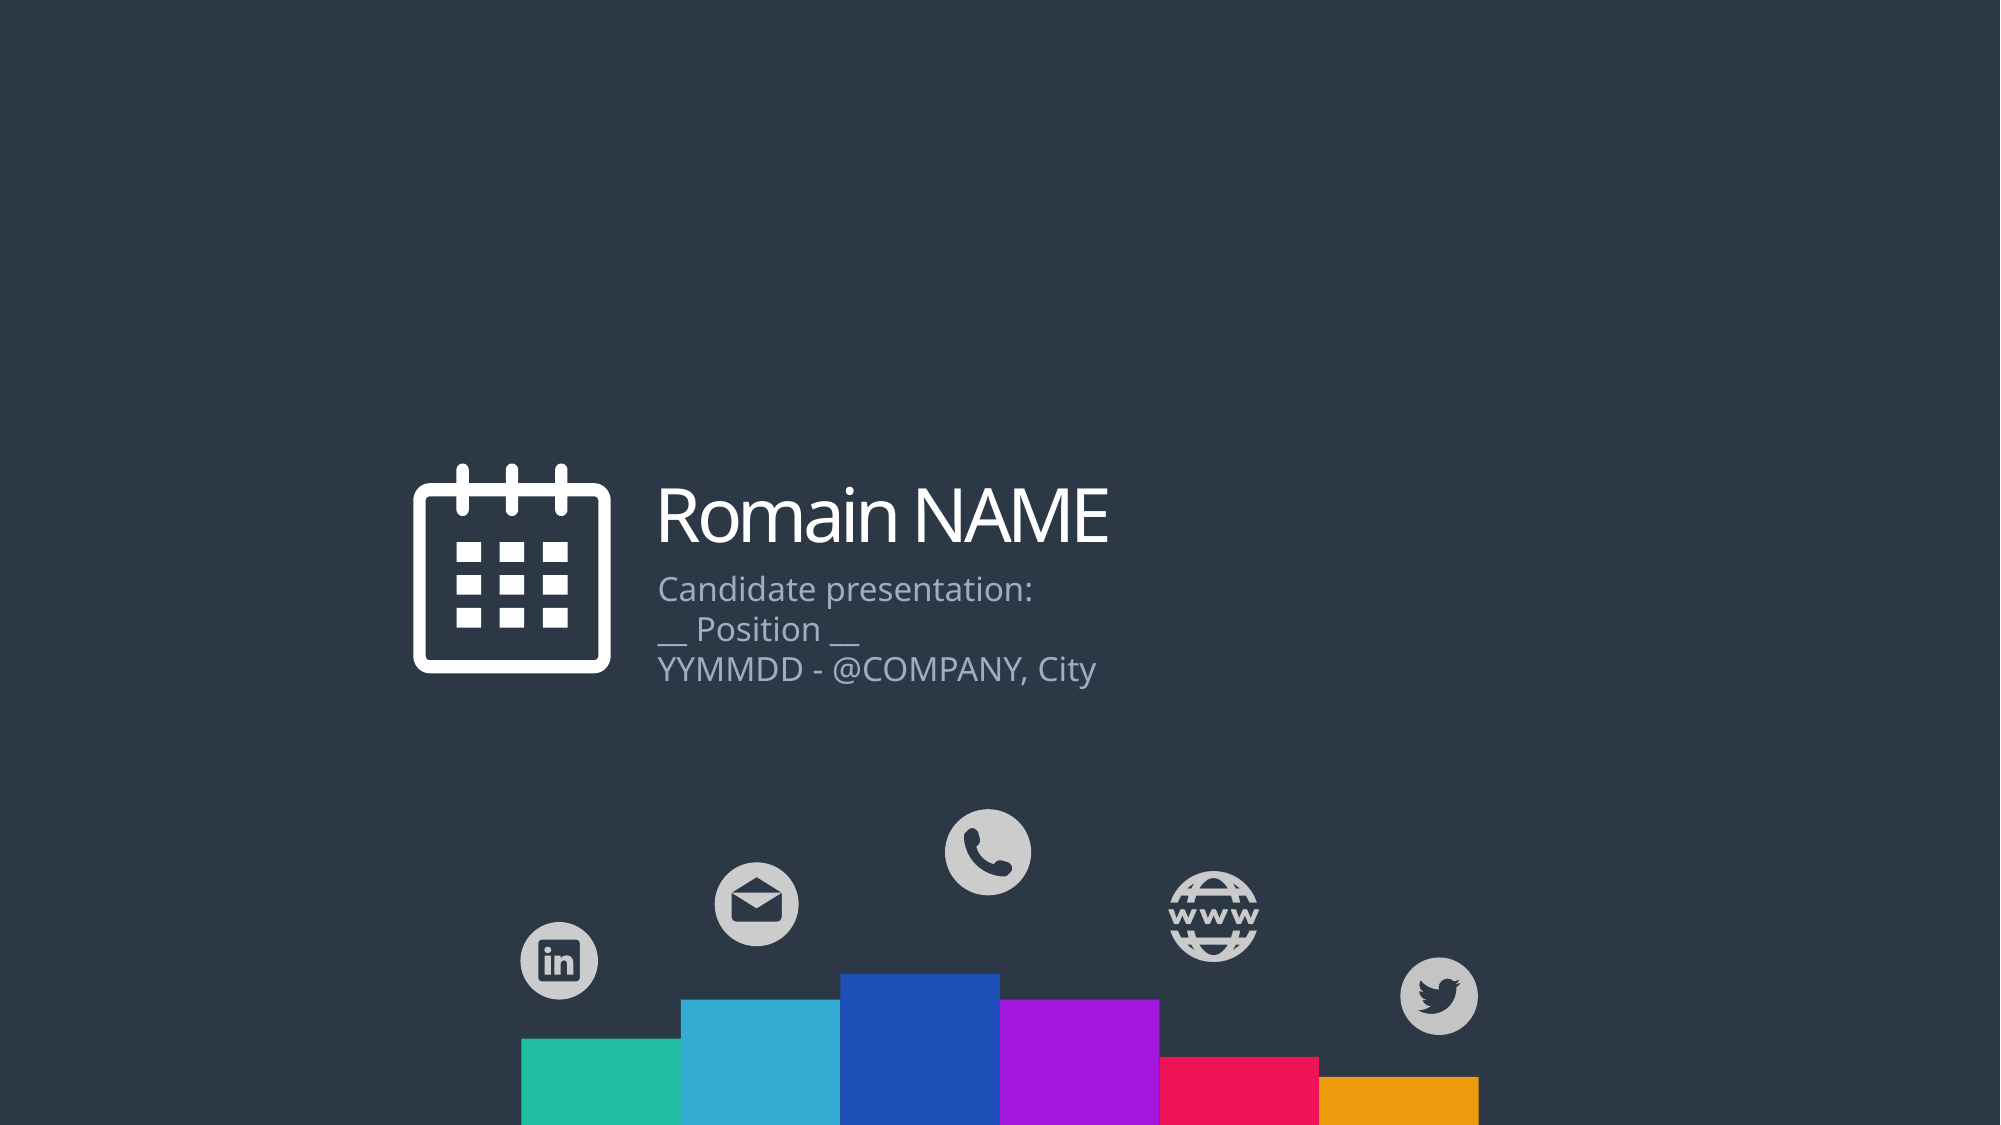

Romain NAME
Candidate presentation:
__ Position __
YYMMDD - @COMPANY, City